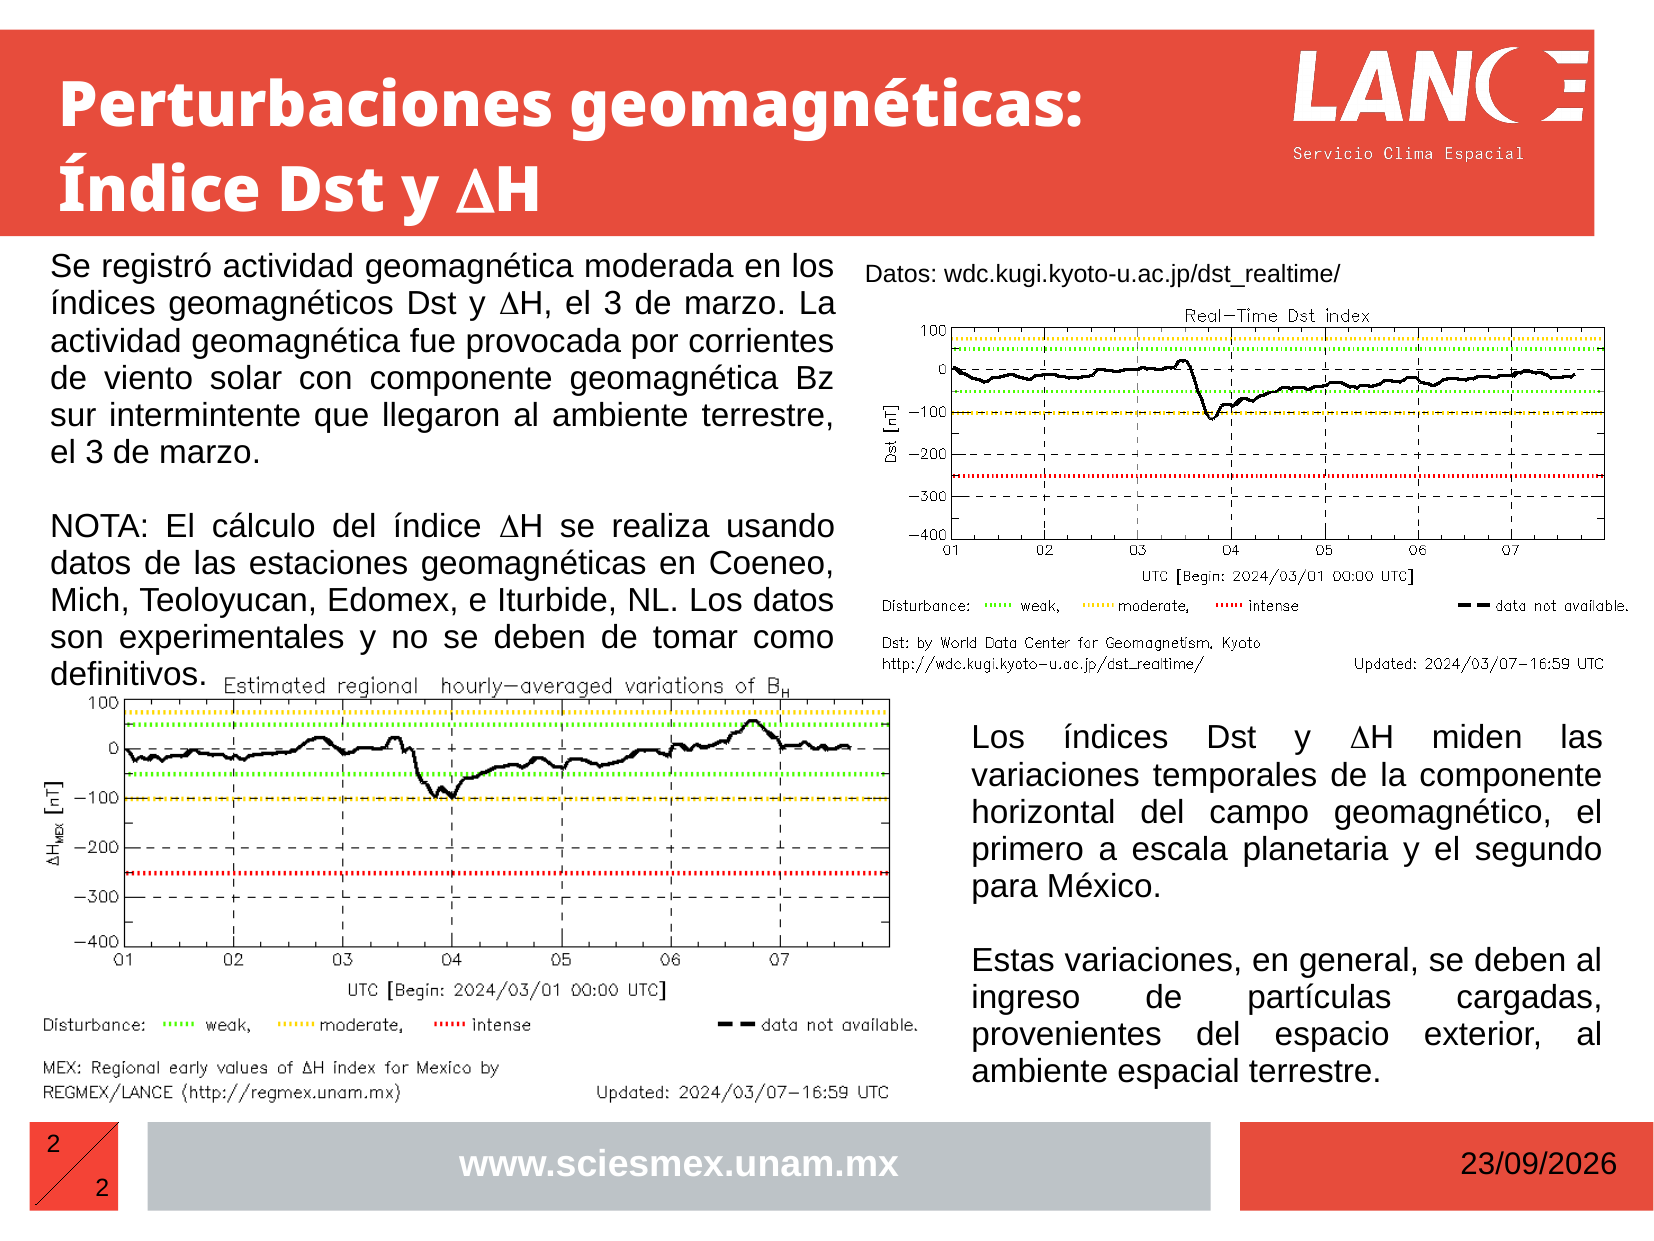

# Perturbaciones geomagnéticas: Índice Dst y DH
Se registró actividad geomagnética moderada en los índices geomagnéticos Dst y DH, el 3 de marzo. La actividad geomagnética fue provocada por corrientes de viento solar con componente geomagnética Bz sur intermintente que llegaron al ambiente terrestre, el 3 de marzo.
NOTA: El cálculo del índice DH se realiza usando datos de las estaciones geomagnéticas en Coeneo, Mich, Teoloyucan, Edomex, e Iturbide, NL. Los datos son experimentales y no se deben de tomar como definitivos.
Datos: wdc.kugi.kyoto-u.ac.jp/dst_realtime/
Los índices Dst y DH miden las variaciones temporales de la componente horizontal del campo geomagnético, el primero a escala planetaria y el segundo para México.
Estas variaciones, en general, se deben al ingreso de partículas cargadas, provenientes del espacio exterior, al ambiente espacial terrestre.
www.sciesmex.unam.mx
2